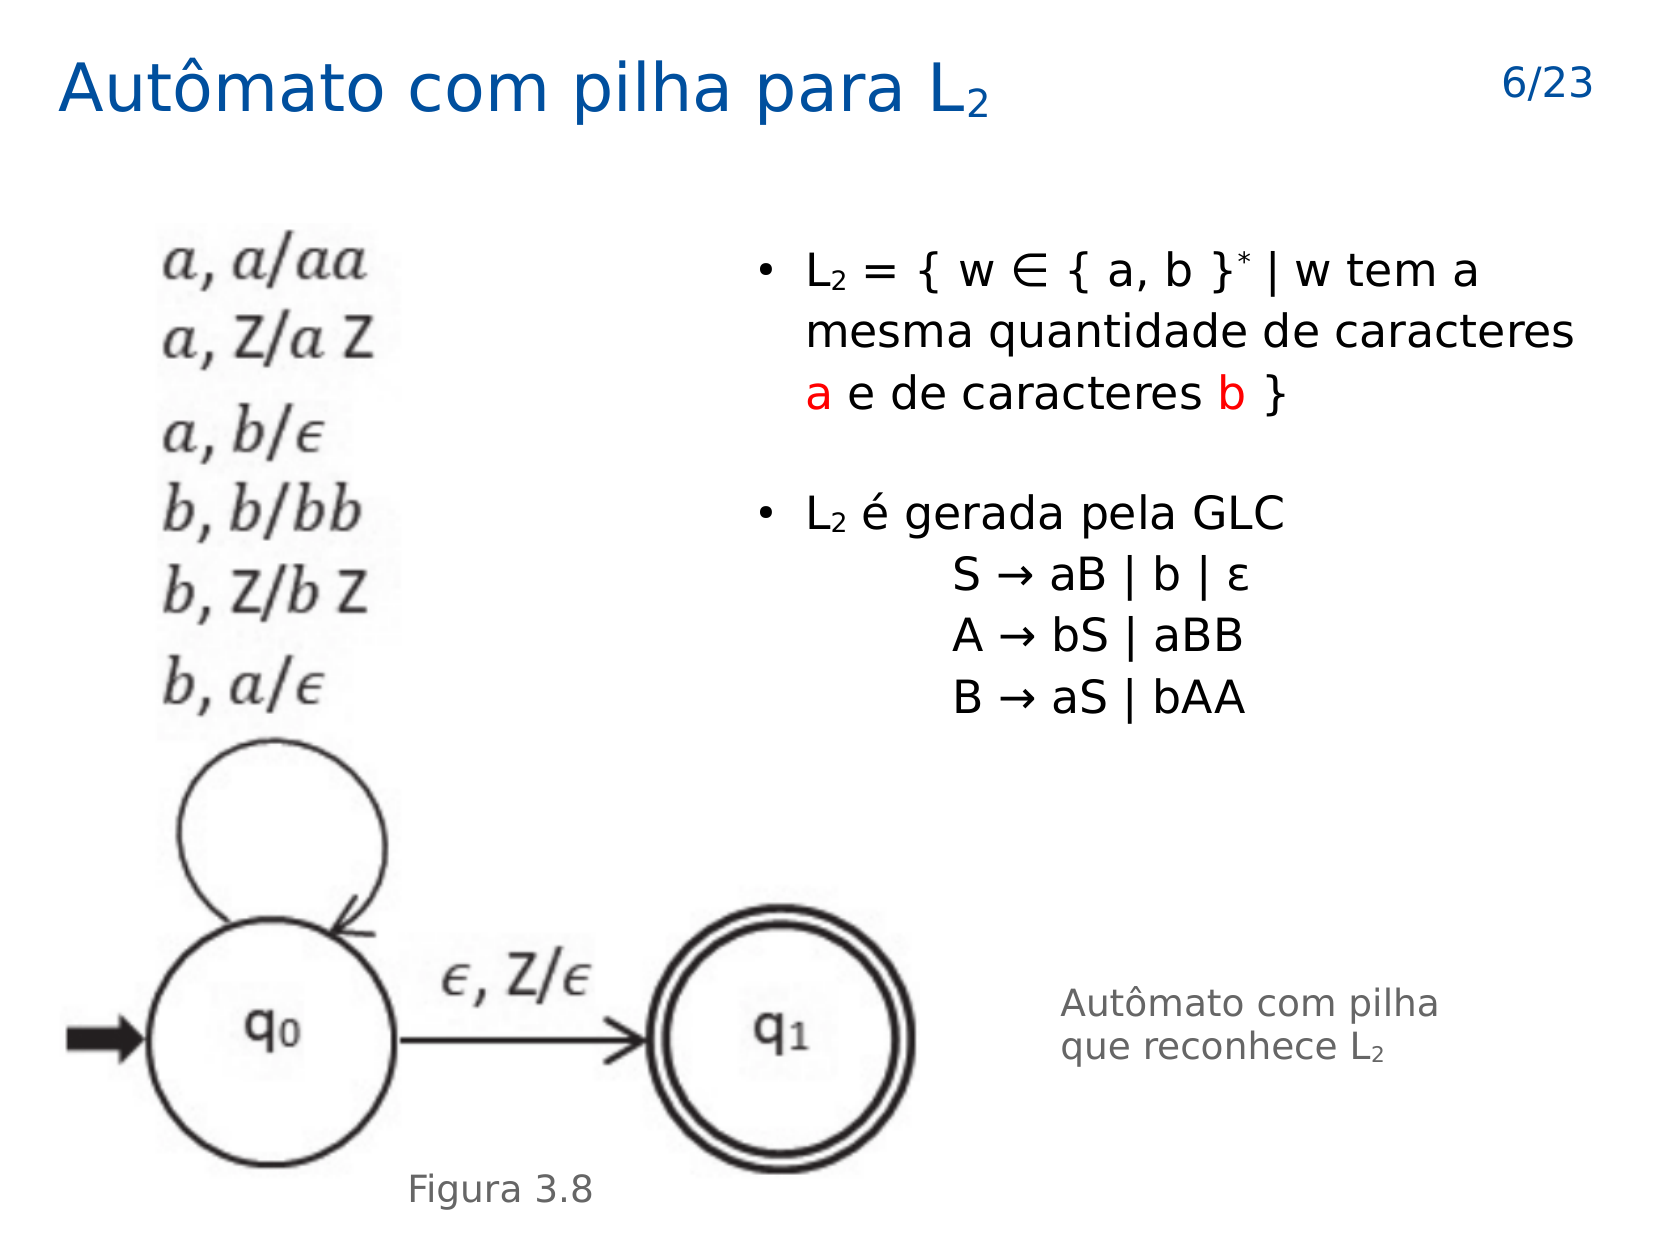

# Autômato com pilha para L2
6
L2 = { w ∈ { a, b }* | w tem a mesma quantidade de caracteres a e de caracteres b }
L2 é gerada pela GLC
 		S → aB | b | ε
		A → bS | aBB
		B → aS | bAA
Autômato com pilha que reconhece L2
Figura 3.8